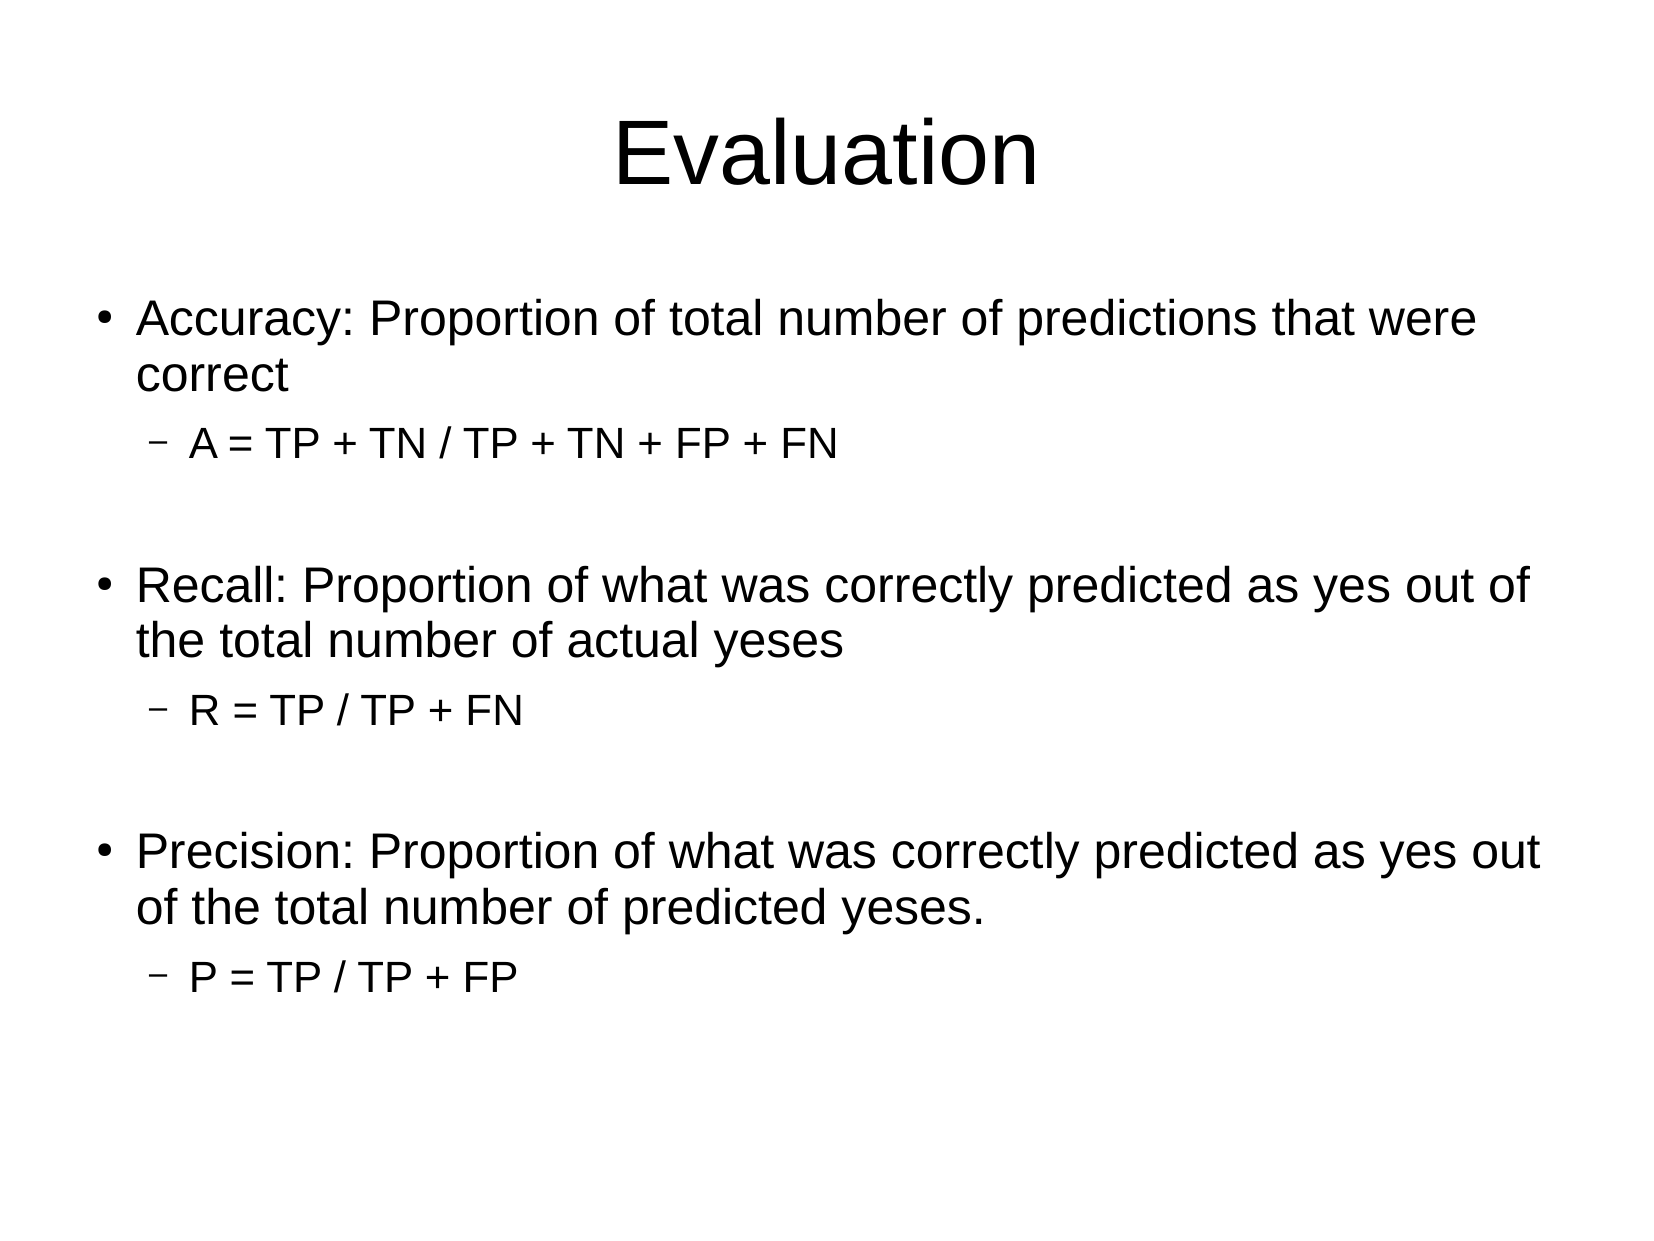

# Evaluation
Accuracy: Proportion of total number of predictions that were correct
A = TP + TN / TP + TN + FP + FN
Recall: Proportion of what was correctly predicted as yes out of the total number of actual yeses
R = TP / TP + FN
Precision: Proportion of what was correctly predicted as yes out of the total number of predicted yeses.
P = TP / TP + FP